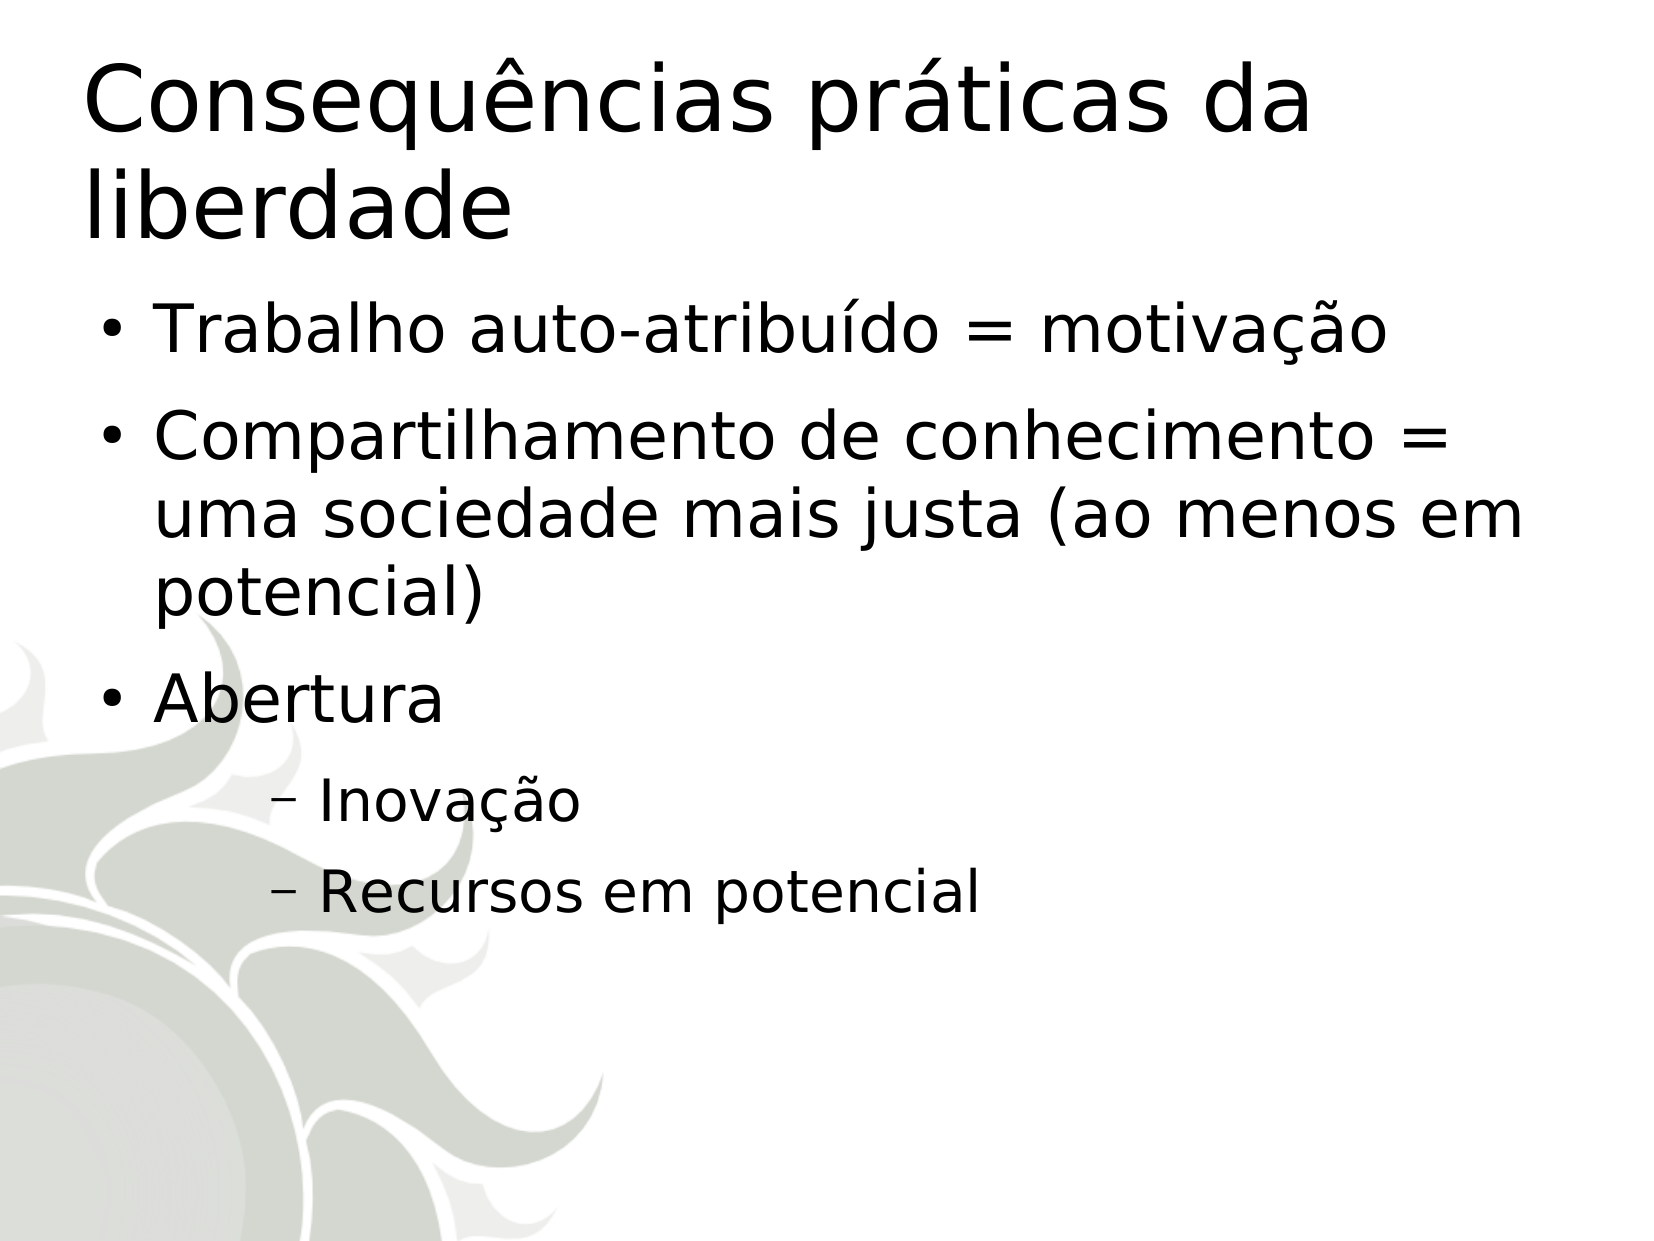

# Consequências práticas da liberdade
Trabalho auto-atribuído = motivação
Compartilhamento de conhecimento = uma sociedade mais justa (ao menos em potencial)
Abertura
Inovação
Recursos em potencial